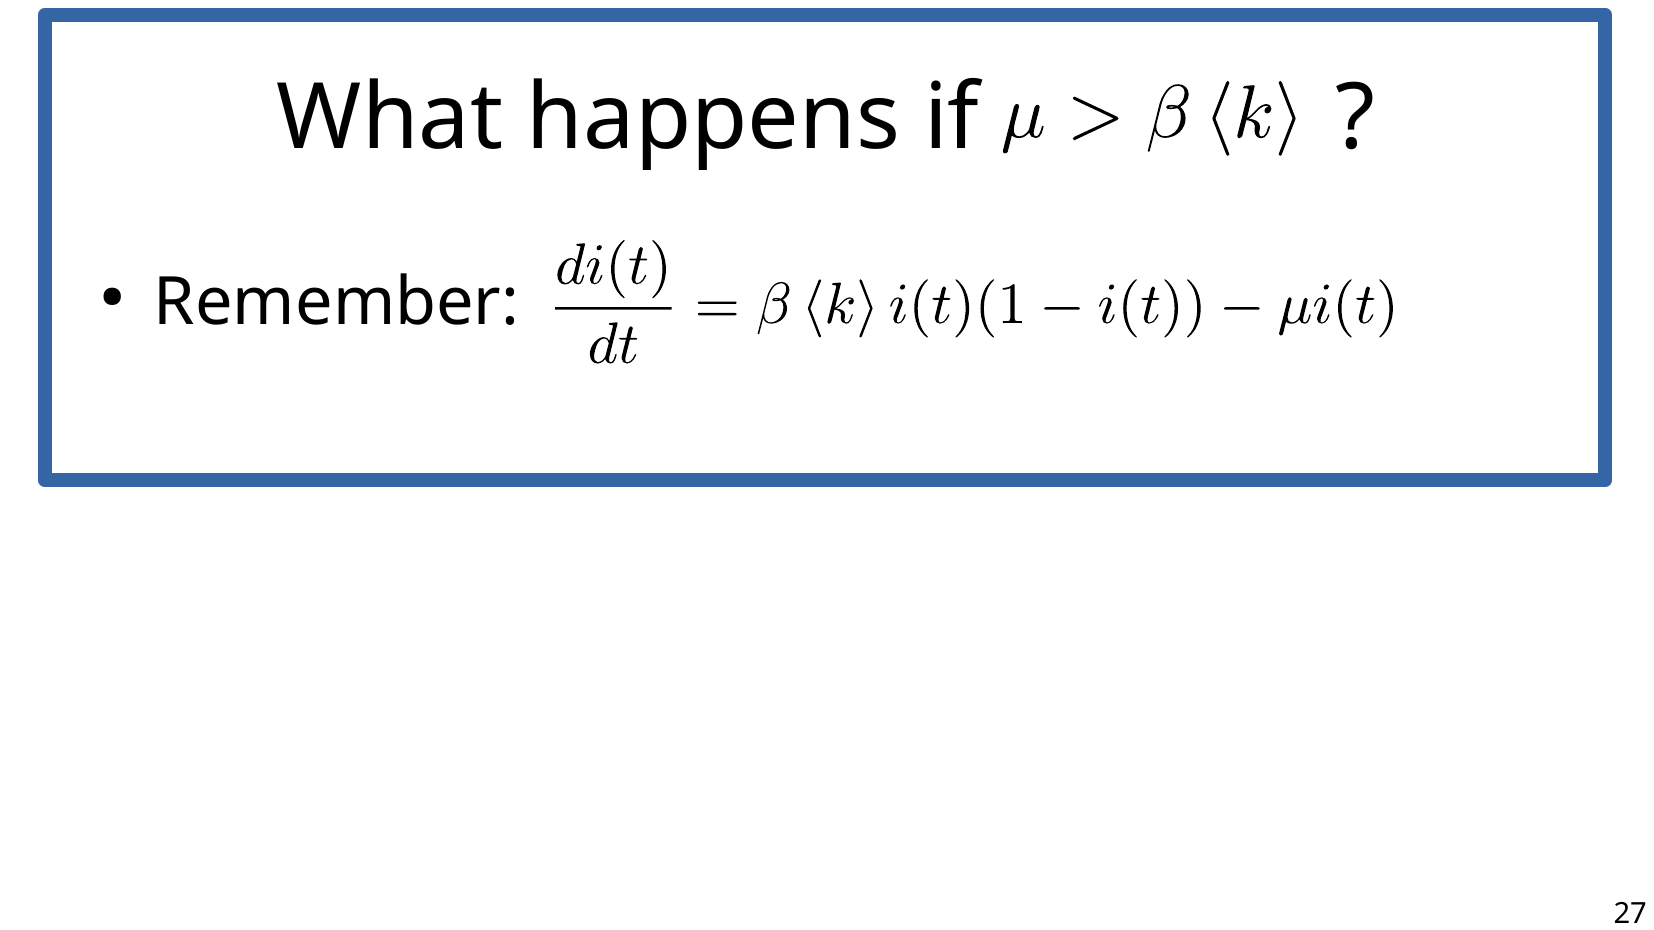

# What happens if ?
Remember:
27